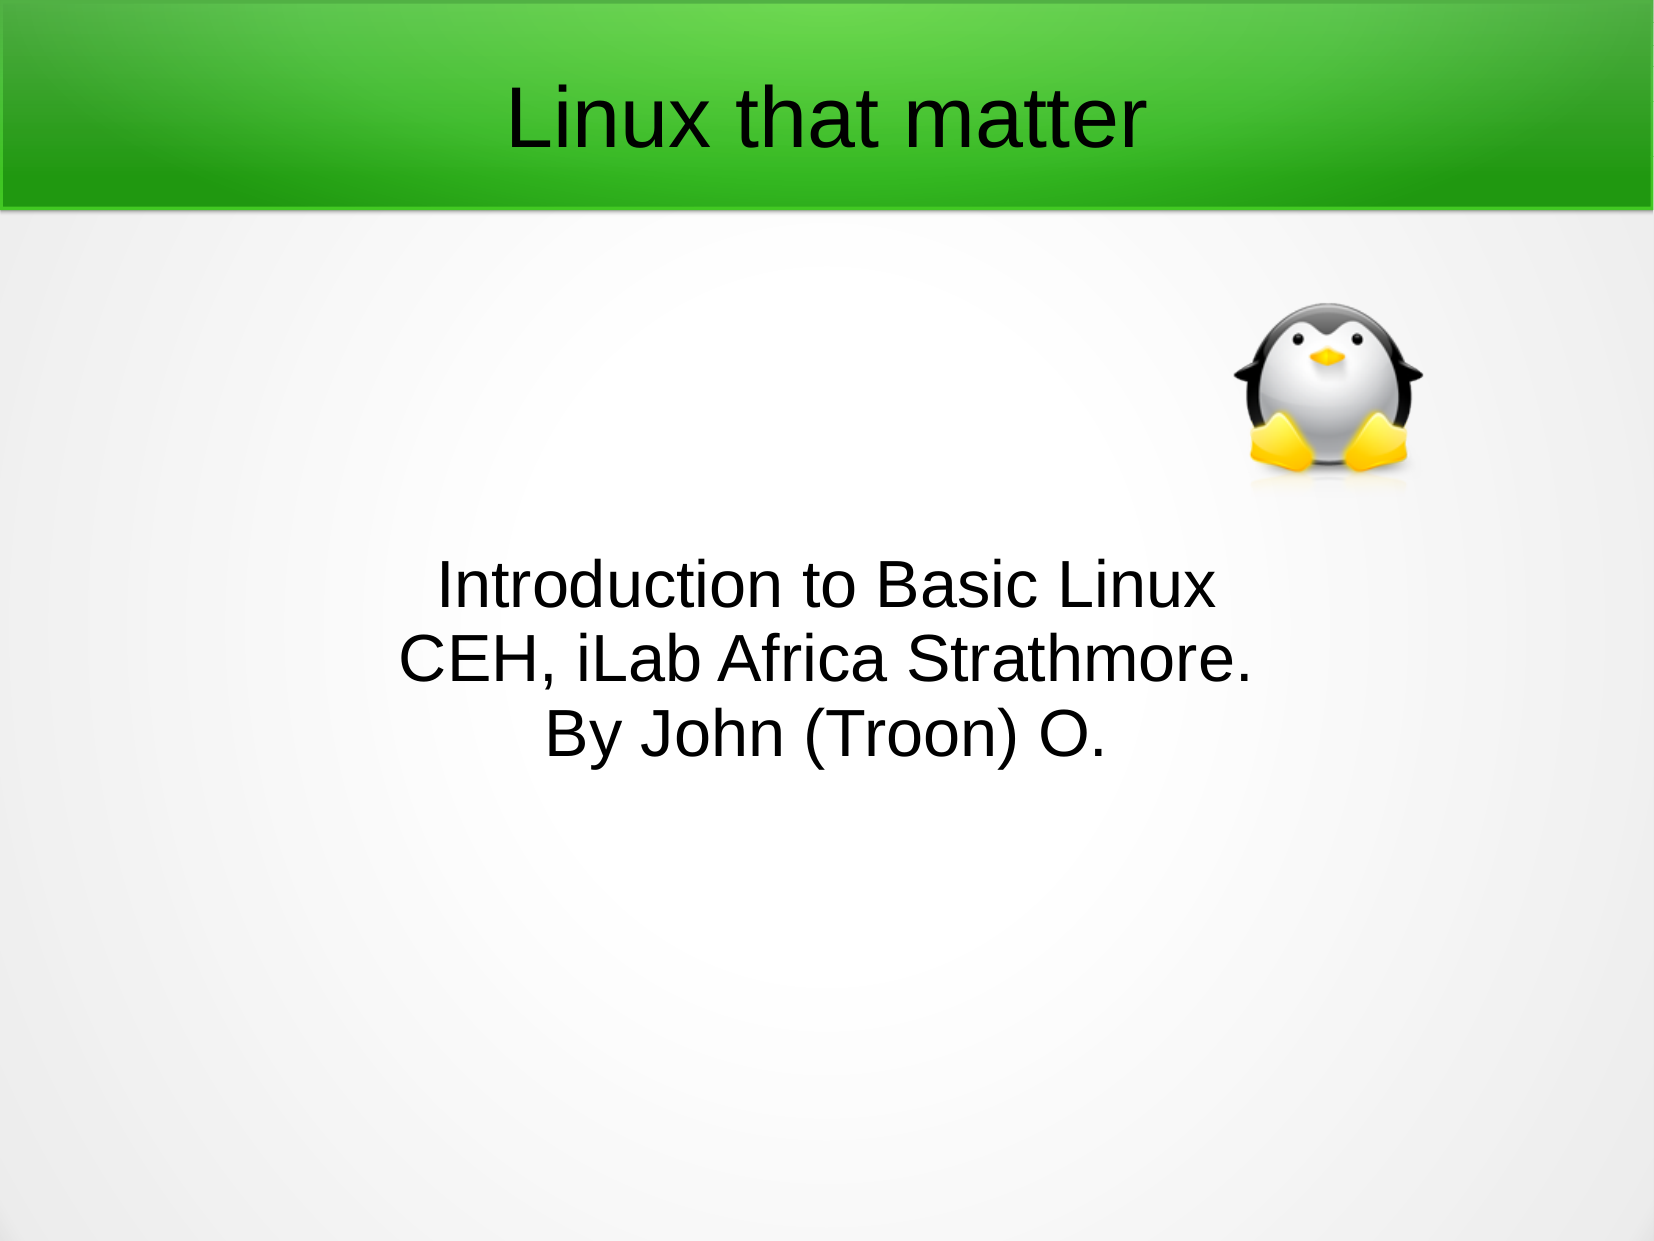

# Linux that matter
Introduction to Basic Linux
CEH, iLab Africa Strathmore.
By John (Troon) O.